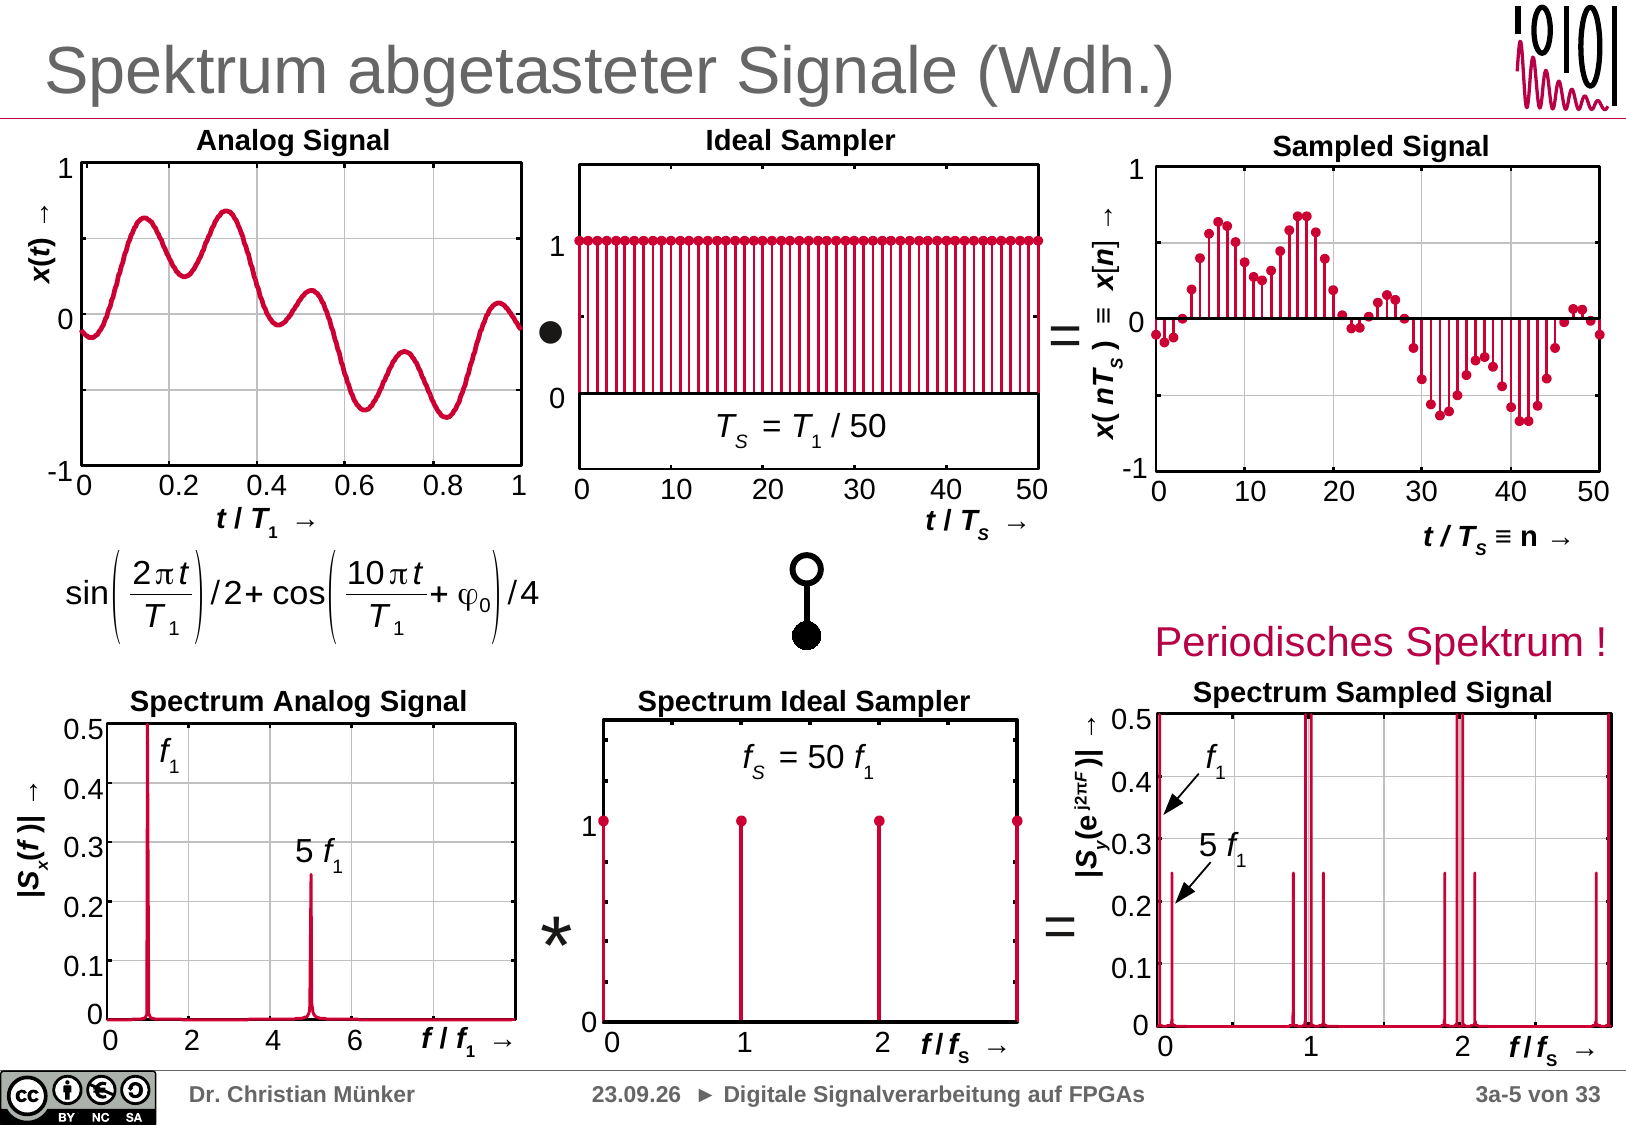

# Spektrum abgetasteter Signale (Wdh.)
Analog Signal
1
x(t) →
0
-1
0
0.2
0.4
0.6
0.8
1
t / T1 →
Ideal Sampler
1
0
0
10
20
30
40
50
t / TS →
Sampled Signal
1
 x( nTS ) ≡ x[n] →
0
-1
0
10
20
30
40
50
t / TS ≡ n →
•
=
TS = T1 / 50
Periodisches Spektrum !
Spectrum Sampled Signal
0.5
f1
0.4
|Sy(e j2πF )| →
5 f1
0.3
0.2
0.1
0
0
1
2
f / fS →
Spectrum Analog Signal
0.5
f1
0.4
|Sx(f )| →
0.3
5 f1
0.2
0.1
0
f / f1 →
0
2
4
6
Spectrum Ideal Sampler
1
0
0
1
2
f / fS →
fS = 50 f1
=
*